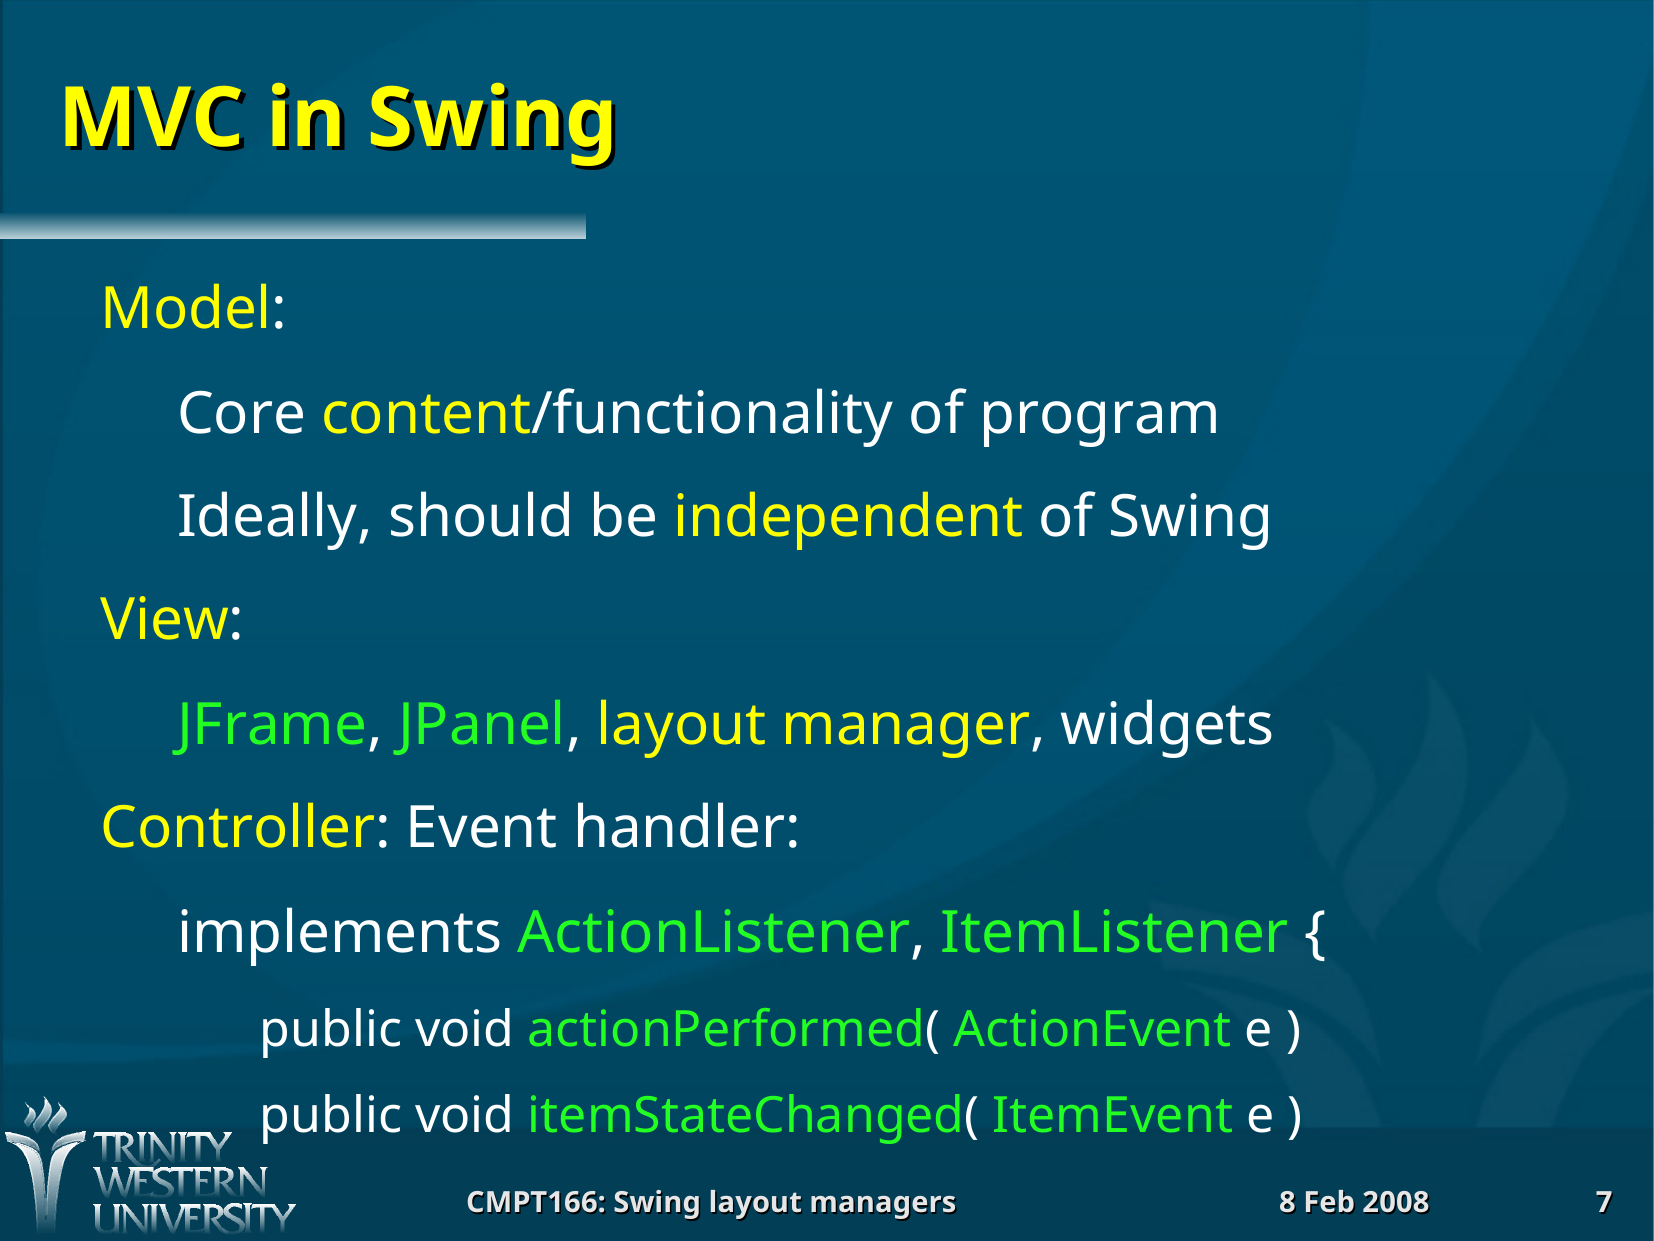

# MVC in Swing
Model:
Core content/functionality of program
Ideally, should be independent of Swing
View:
JFrame, JPanel, layout manager, widgets
Controller: Event handler:
implements ActionListener, ItemListener {
public void actionPerformed( ActionEvent e )
public void itemStateChanged( ItemEvent e )
CMPT166: Swing layout managers
8 Feb 2008
7